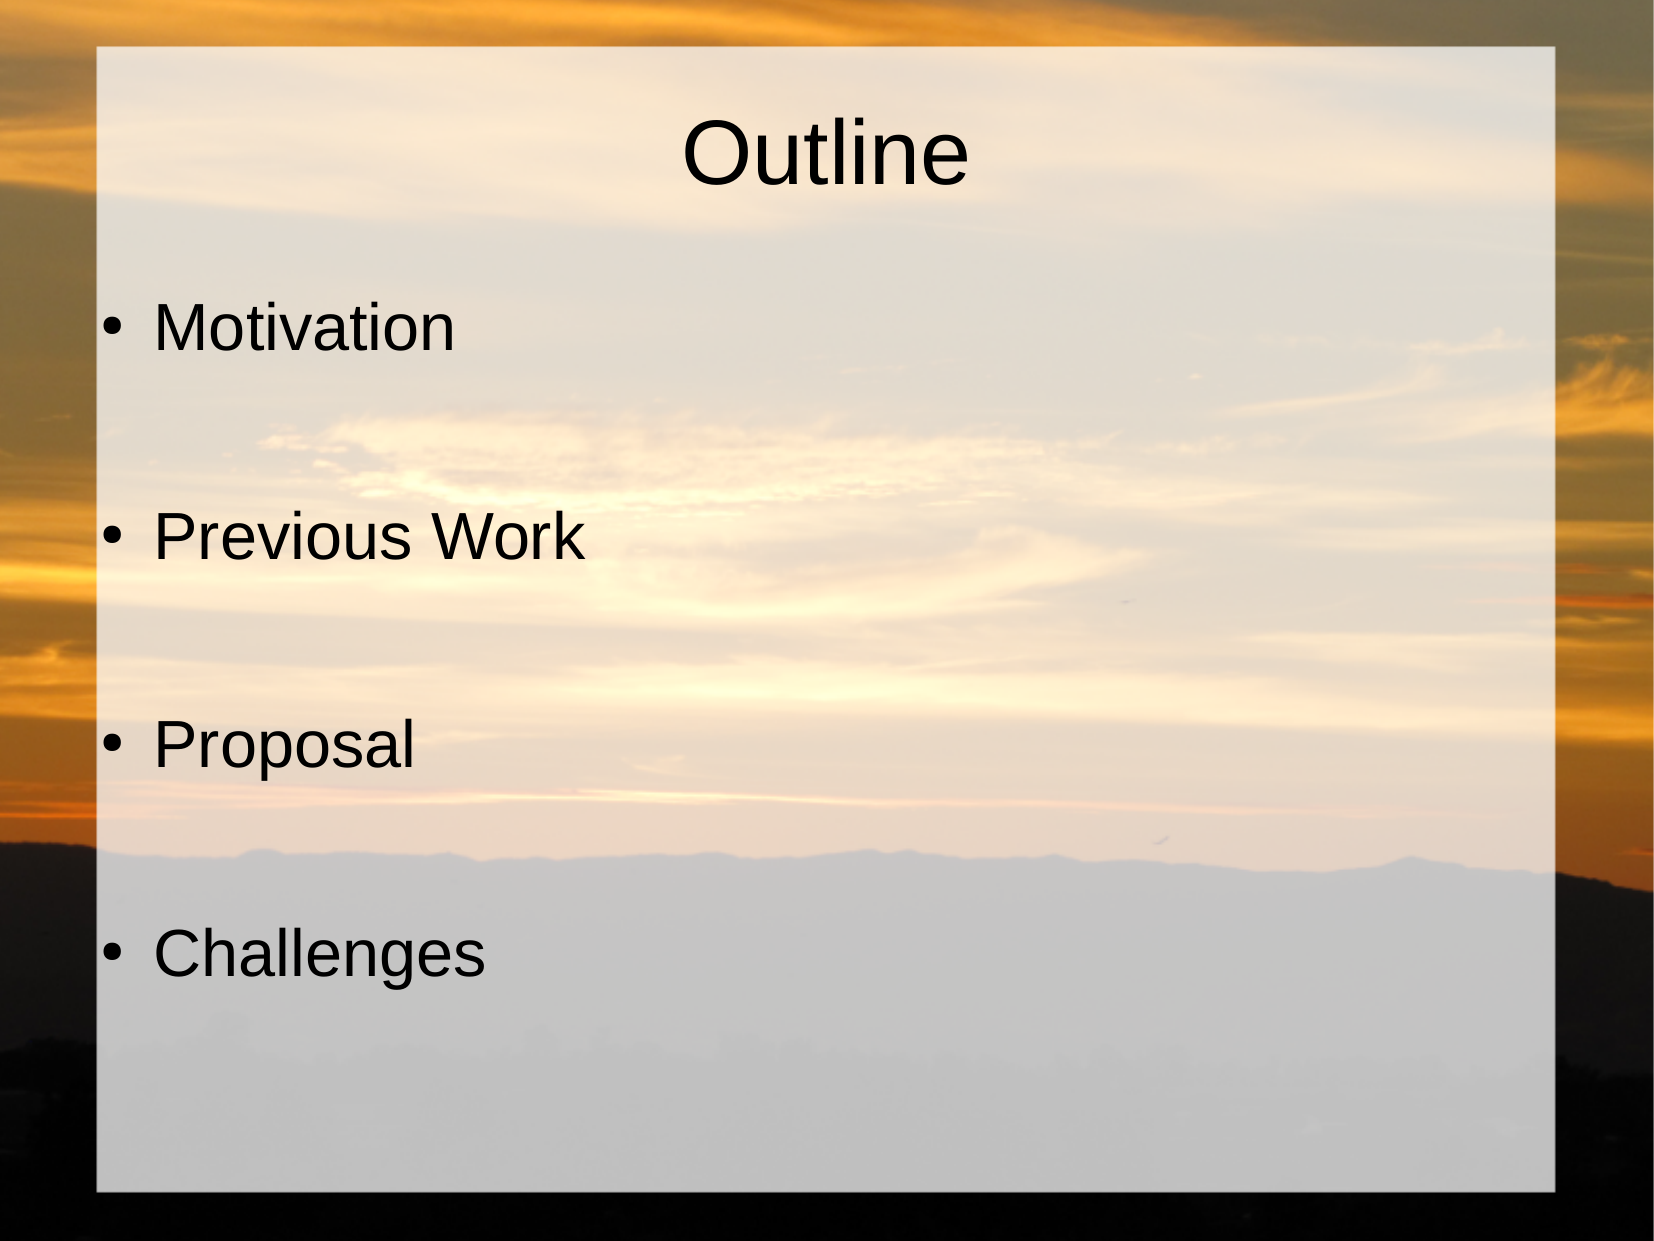

# Outline
Motivation
Previous Work
Proposal
Challenges